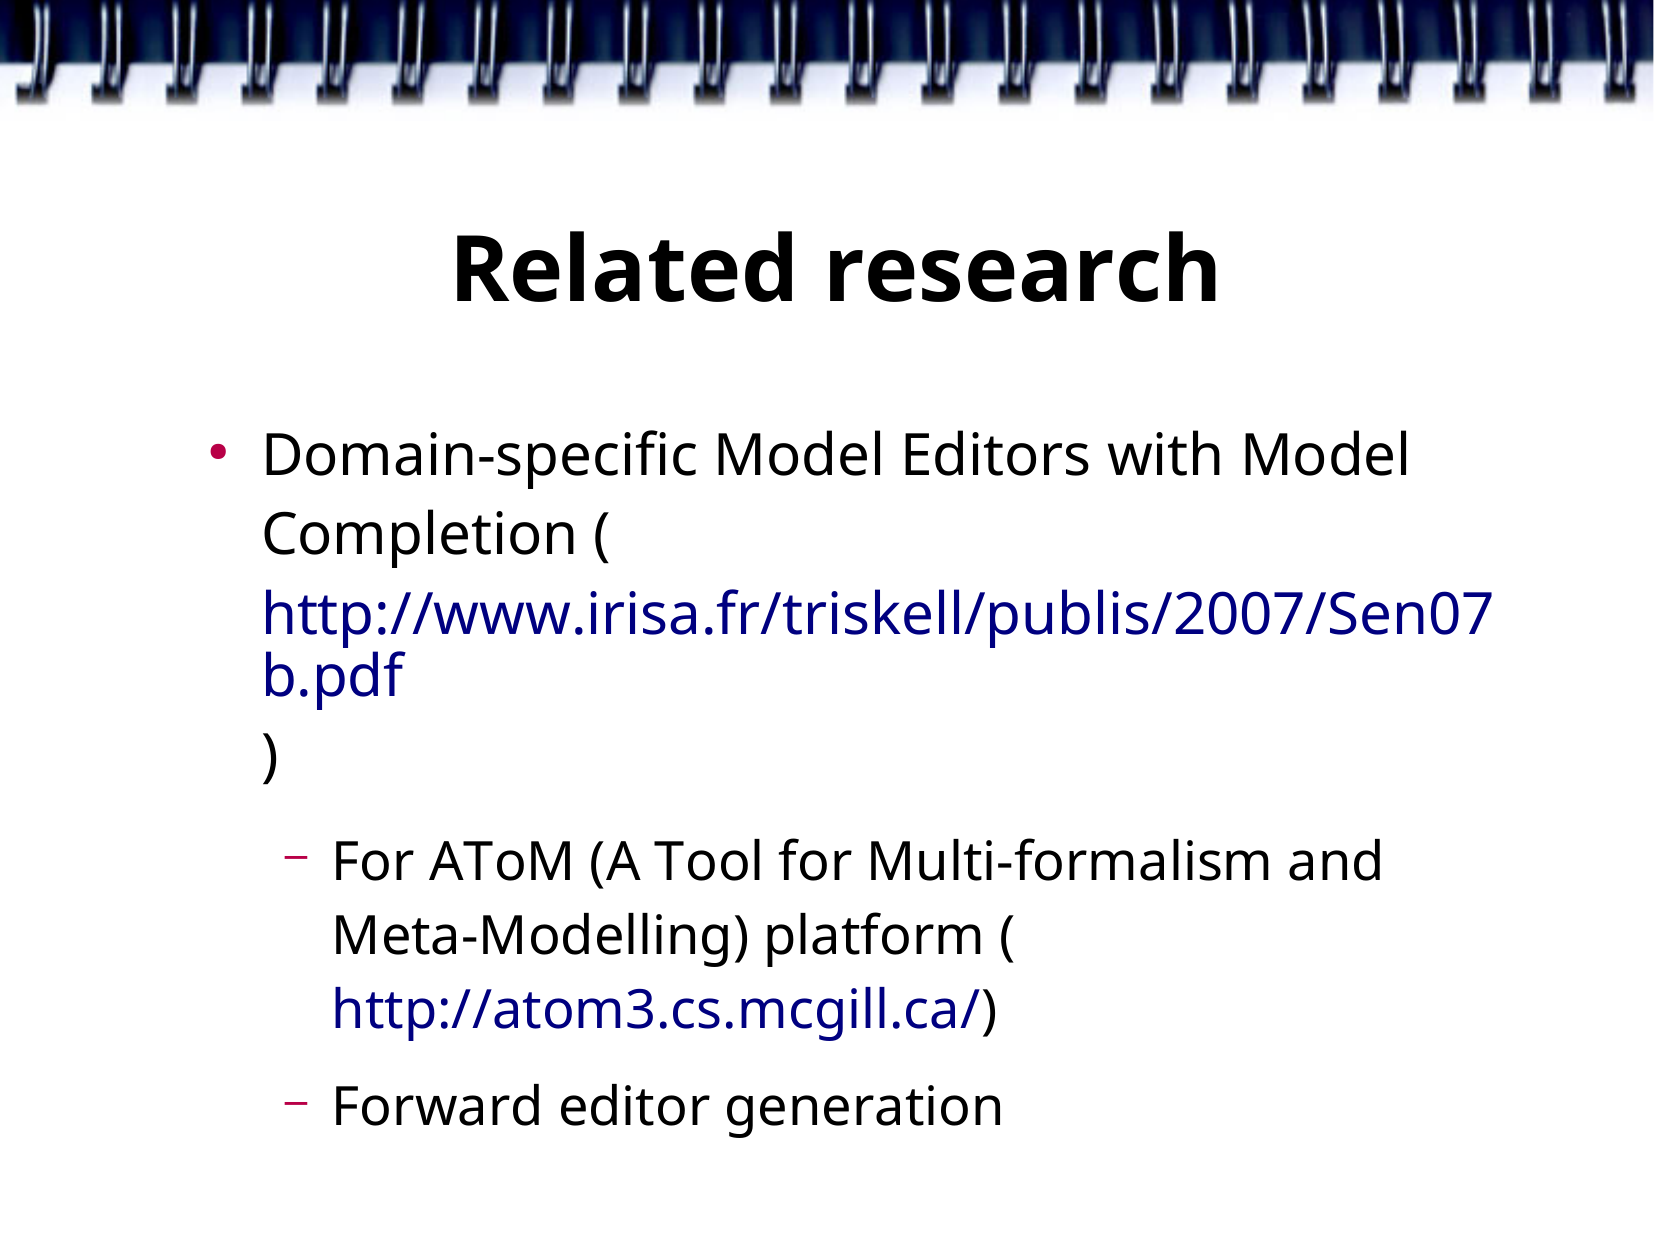

# Related research
Domain-specific Model Editors with Model Completion (http://www.irisa.fr/triskell/publis/2007/Sen07b.pdf)
For AToM (A Tool for Multi-formalism and Meta-Modelling) platform (http://atom3.cs.mcgill.ca/)
Forward editor generation